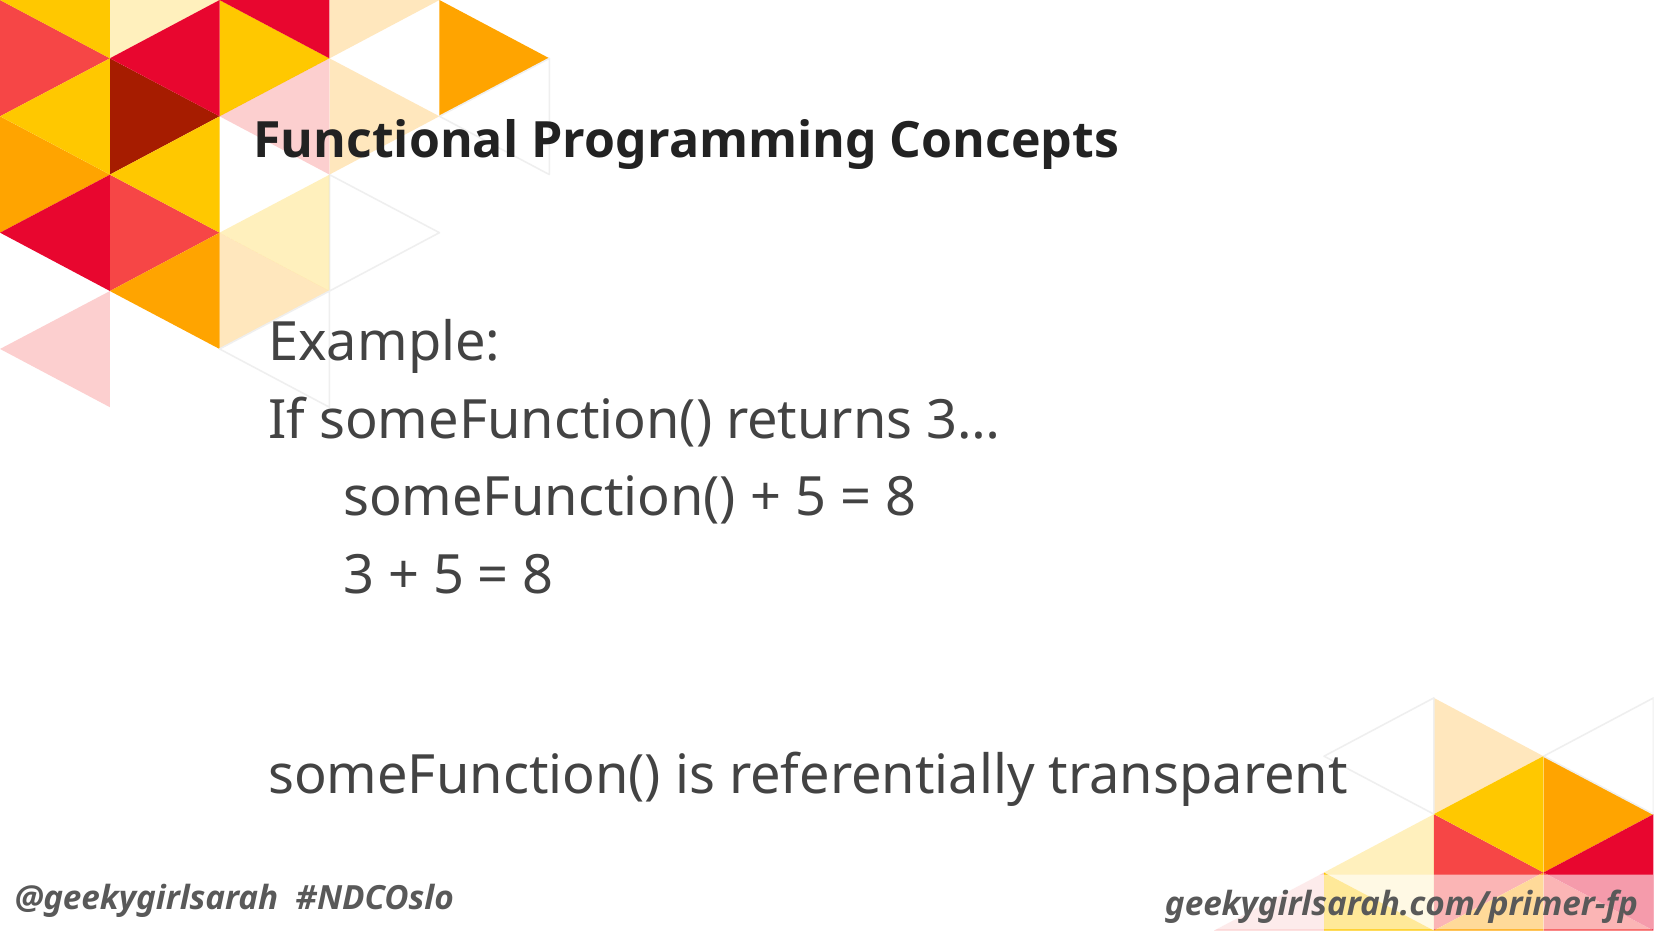

# Functional Programming Concepts
Example:
If someFunction() returns 3…
	someFunction() + 5 = 8
	3 + 5 = 8
someFunction() is referentially transparent